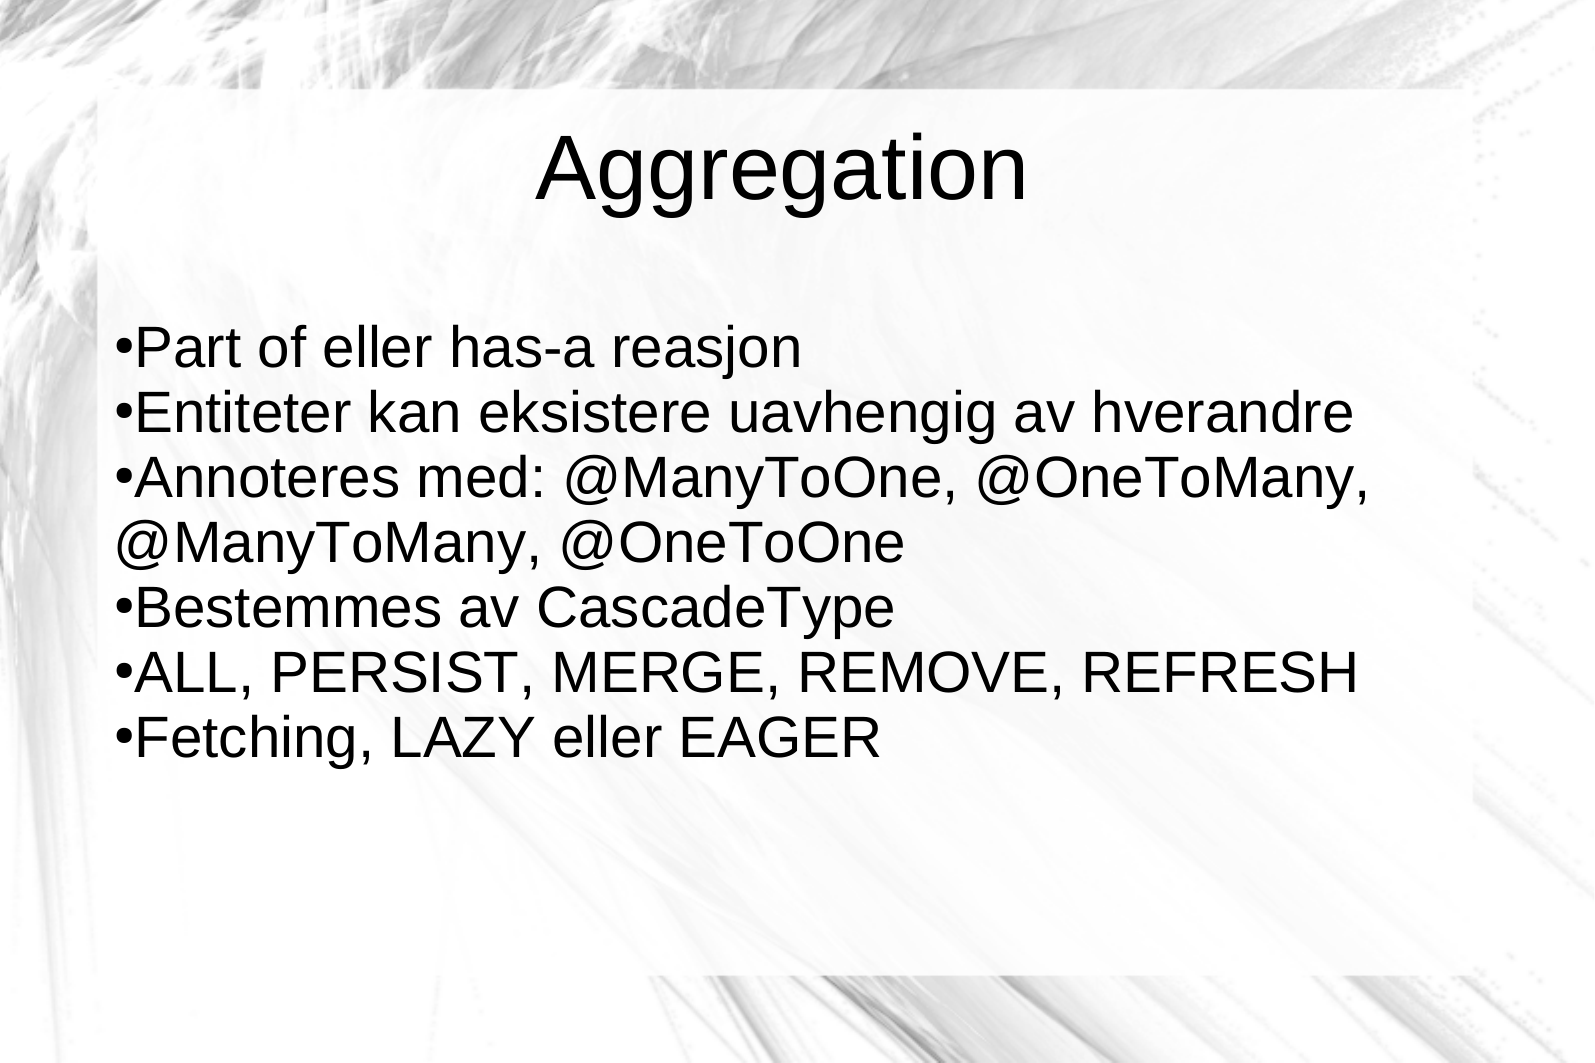

# Aggregation
Part of eller has-a reasjon
Entiteter kan eksistere uavhengig av hverandre
Annoteres med: @ManyToOne, @OneToMany, @ManyToMany, @OneToOne
Bestemmes av CascadeType
ALL, PERSIST, MERGE, REMOVE, REFRESH
Fetching, LAZY eller EAGER